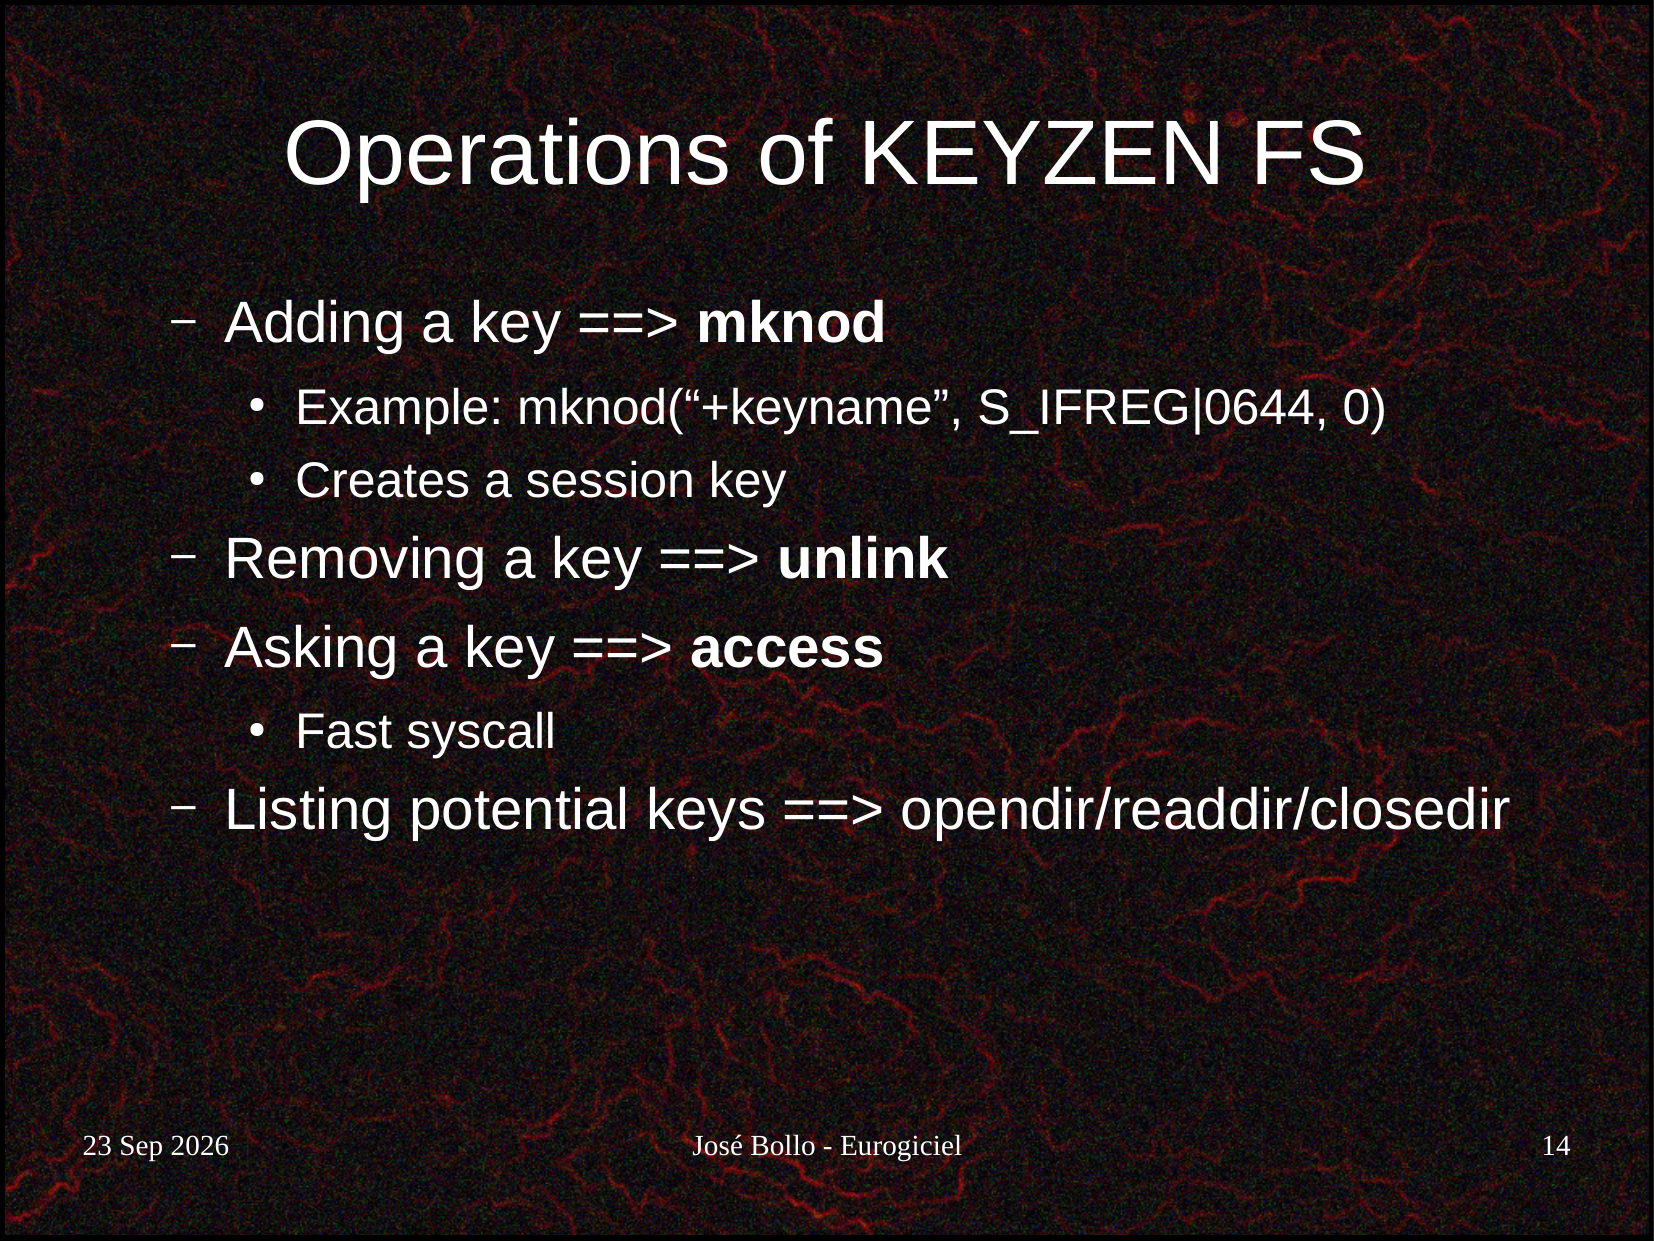

# Operations of KEYZEN FS
Adding a key ==> mknod
Example: mknod(“+keyname”, S_IFREG|0644, 0)
Creates a session key
Removing a key ==> unlink
Asking a key ==> access
Fast syscall
Listing potential keys ==> opendir/readdir/closedir
José Bollo - Eurogiciel
14